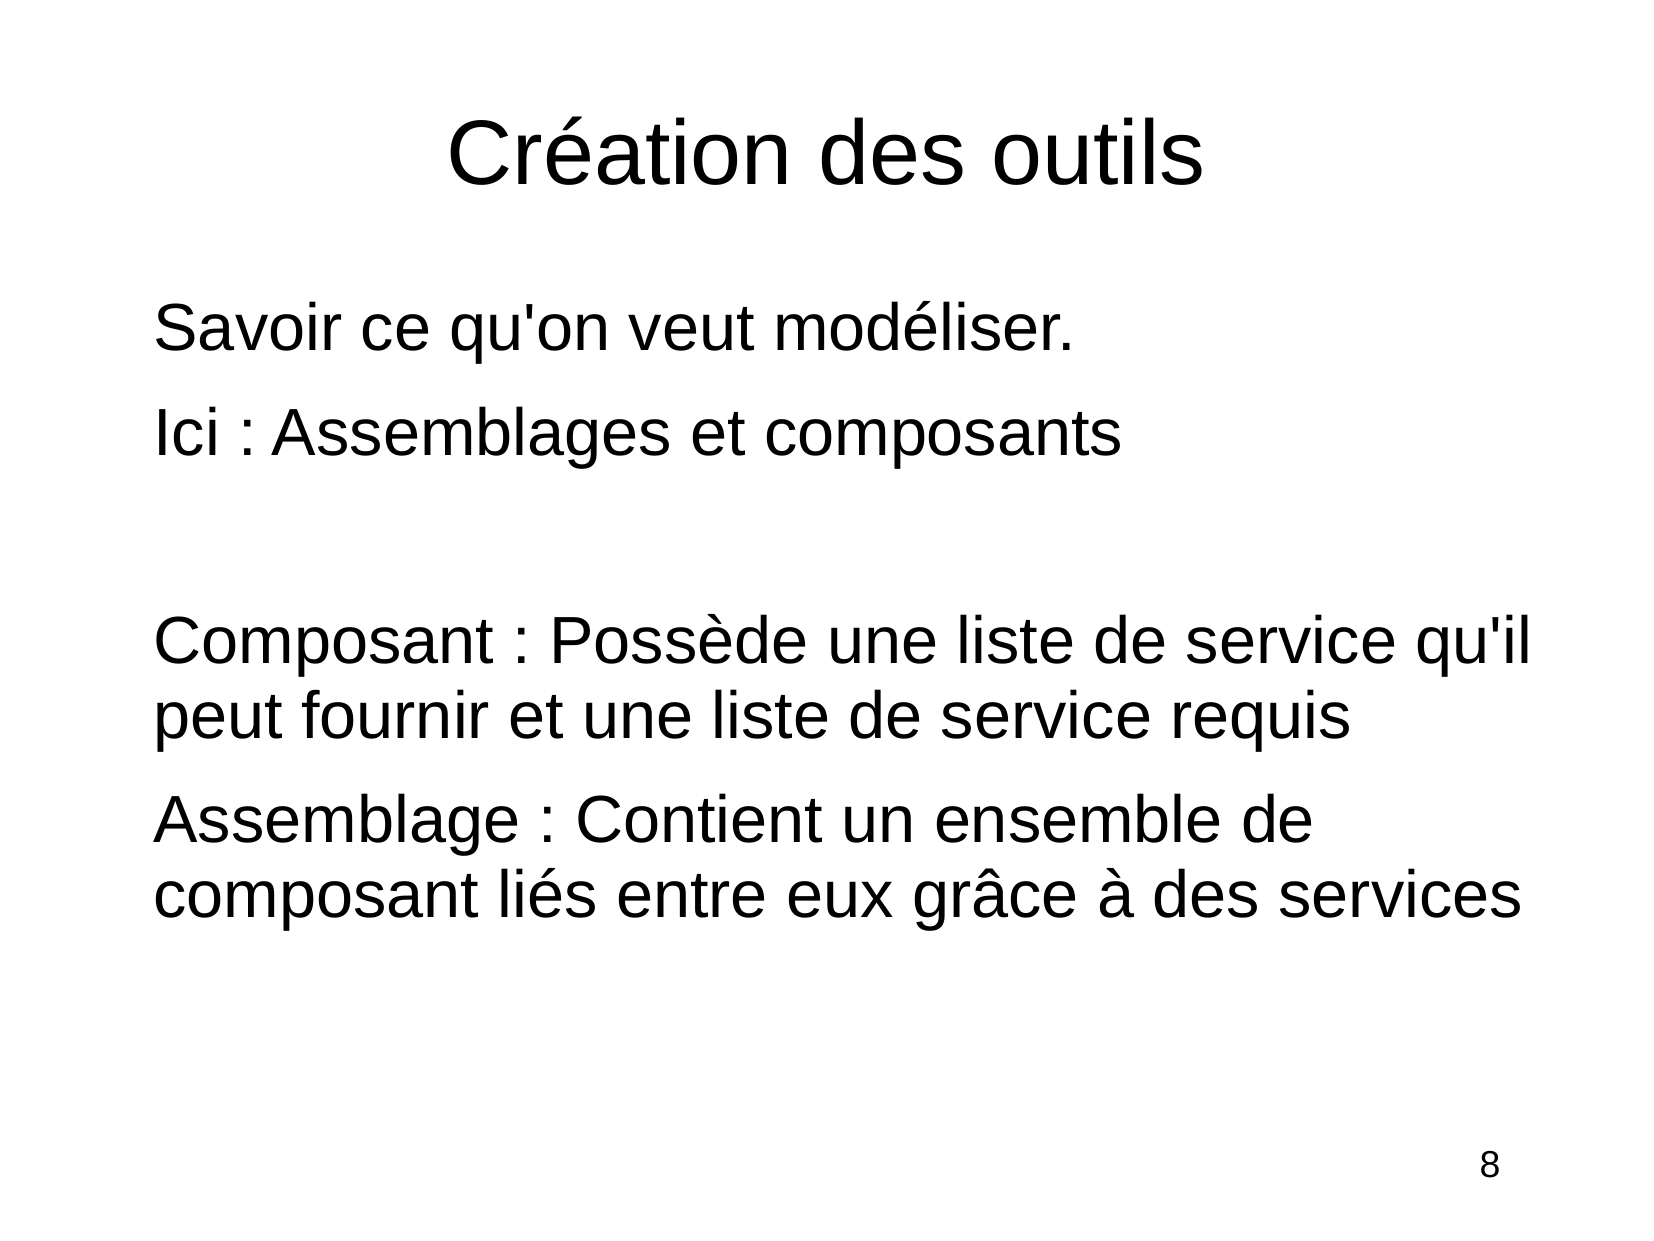

# Création des outils
Savoir ce qu'on veut modéliser.
Ici : Assemblages et composants
Composant : Possède une liste de service qu'il peut fournir et une liste de service requis
Assemblage : Contient un ensemble de composant liés entre eux grâce à des services